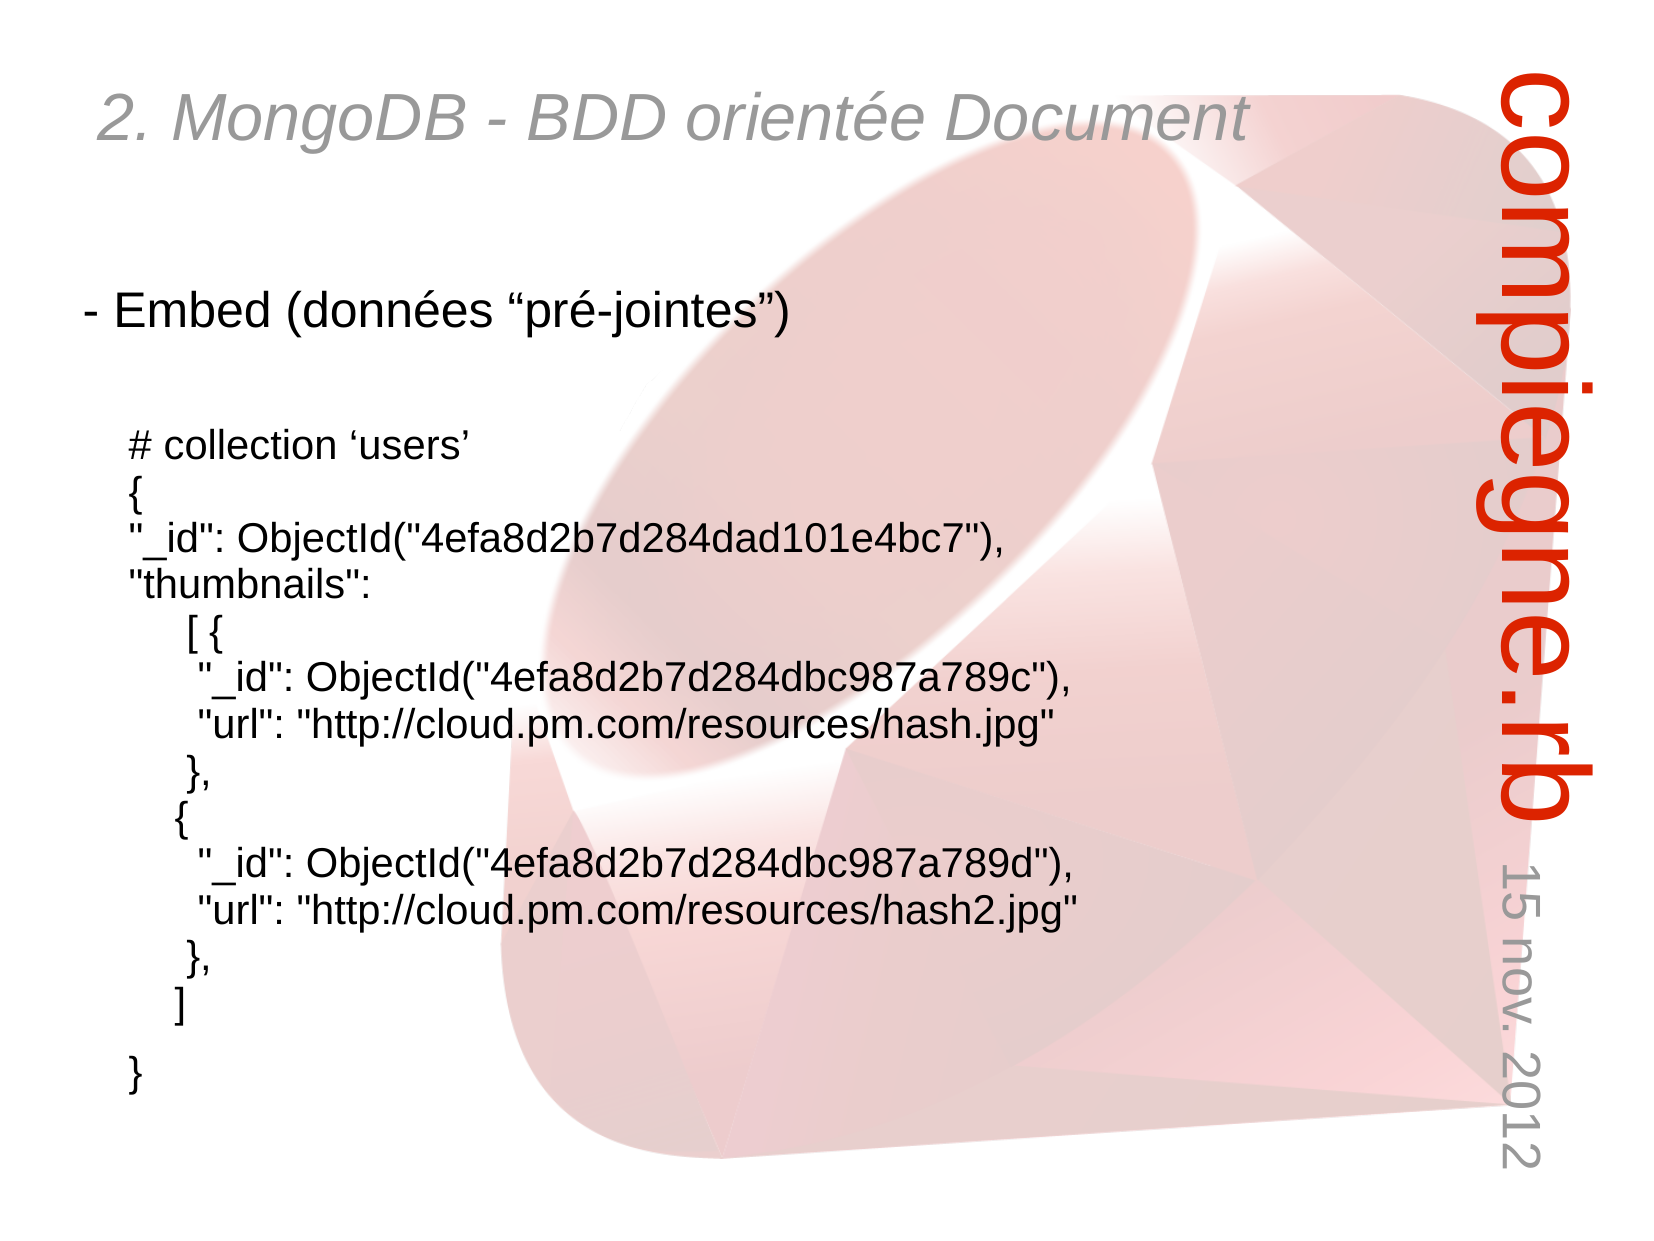

2. MongoDB - BDD orientée Document
- Embed (données “pré-jointes”)
 # collection ‘users’
 {
 "_id": ObjectId("4efa8d2b7d284dad101e4bc7"),
 "thumbnails":
 [ {
 "_id": ObjectId("4efa8d2b7d284dbc987a789c"),
 "url": "http://cloud.pm.com/resources/hash.jpg"
 },
 {
 "_id": ObjectId("4efa8d2b7d284dbc987a789d"),
 "url": "http://cloud.pm.com/resources/hash2.jpg"
 },
 ]
 }
# compiegne.rb 15 nov. 2012